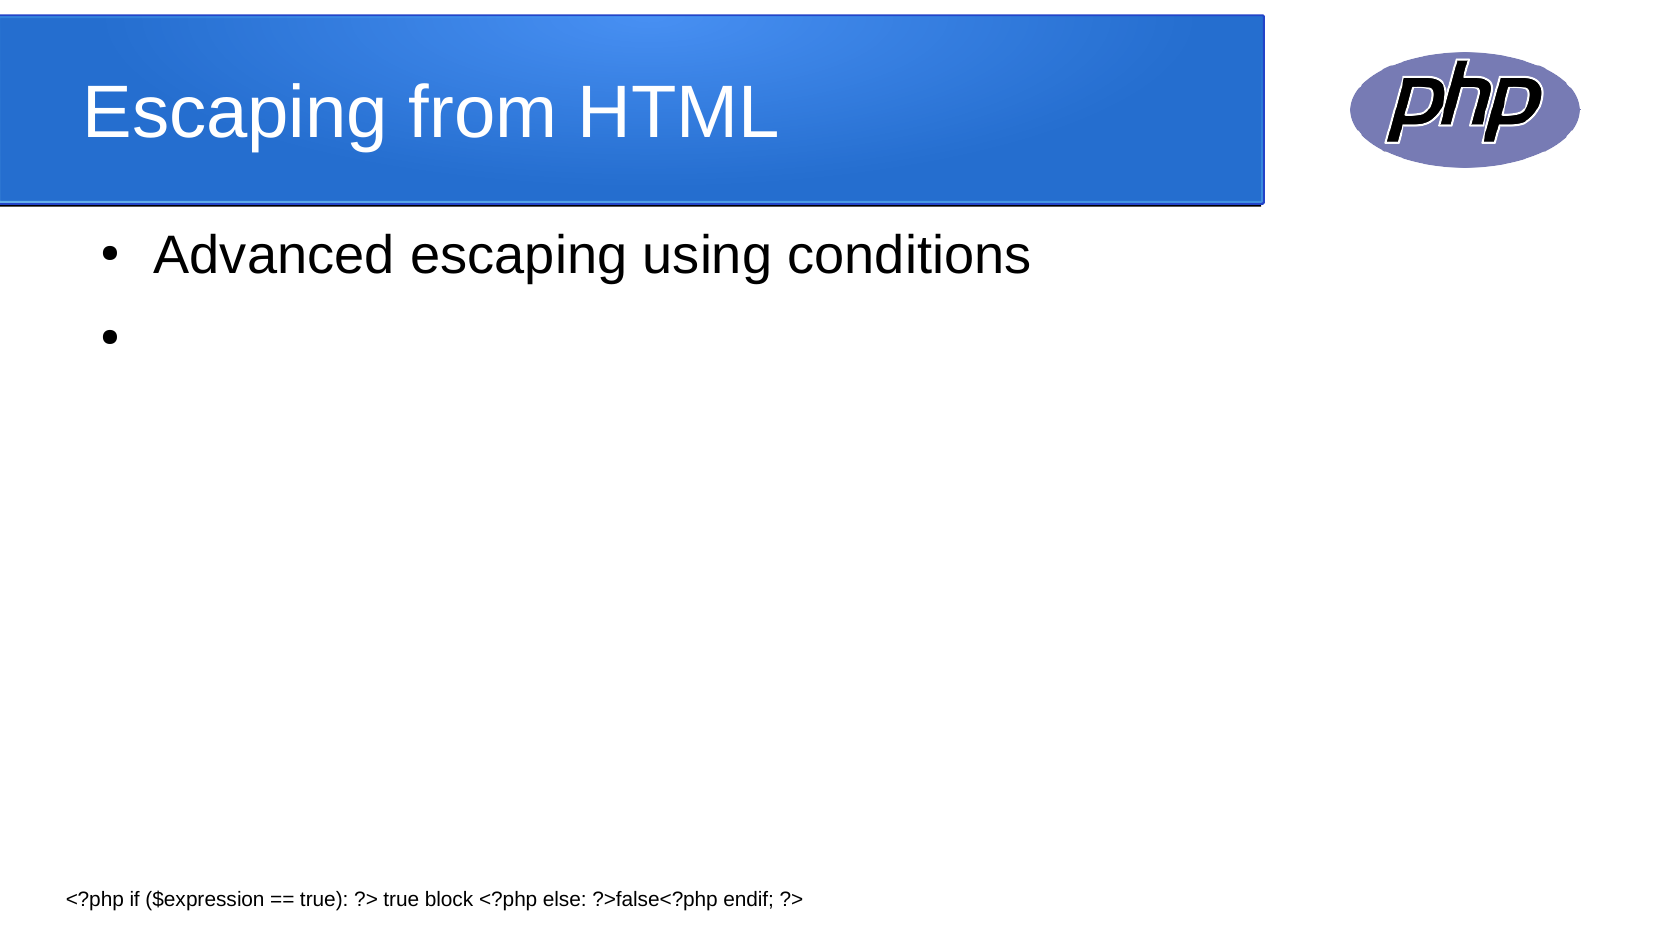

# Escaping from HTML
Advanced escaping using conditions
<?php if ($expression == true): ?> true block <?php else: ?>false<?php endif; ?>